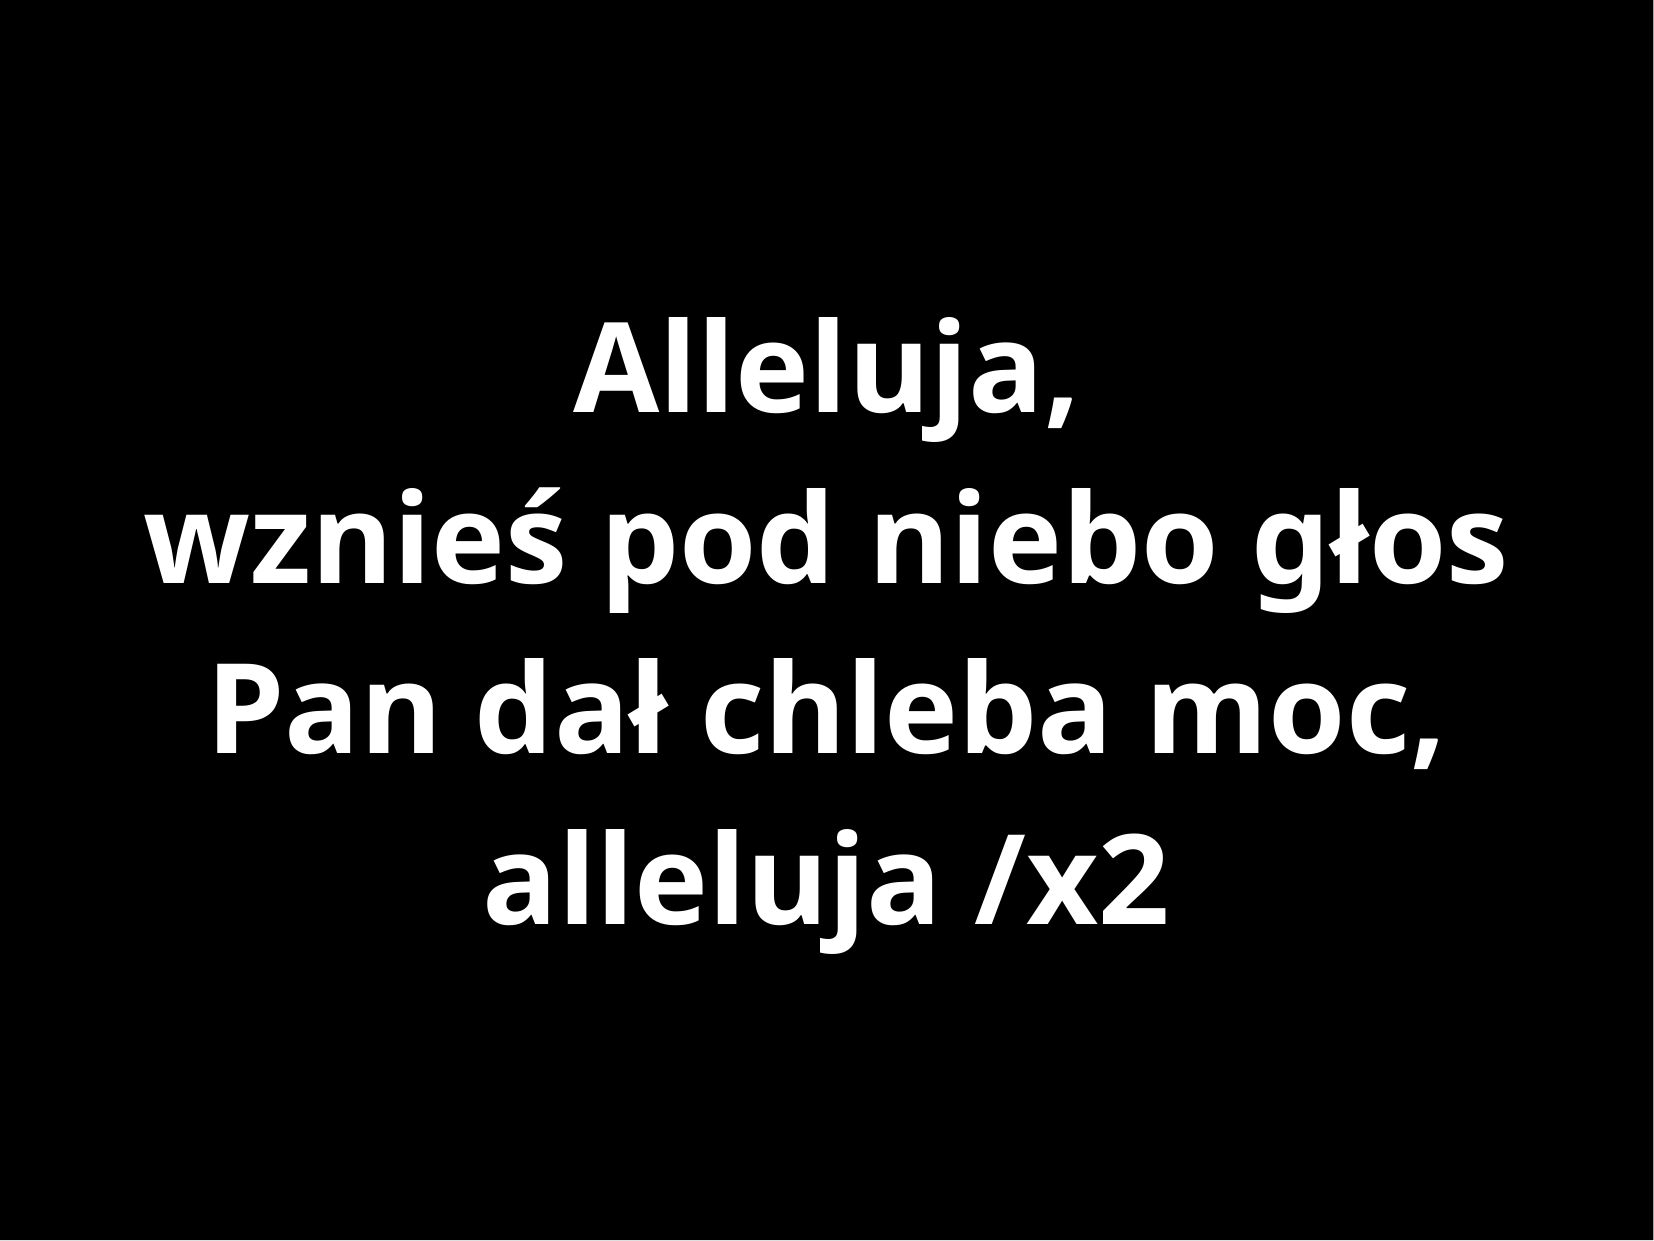

# Alleluja, wznieś pod niebo głos Pan dał chleba moc, alleluja /x2